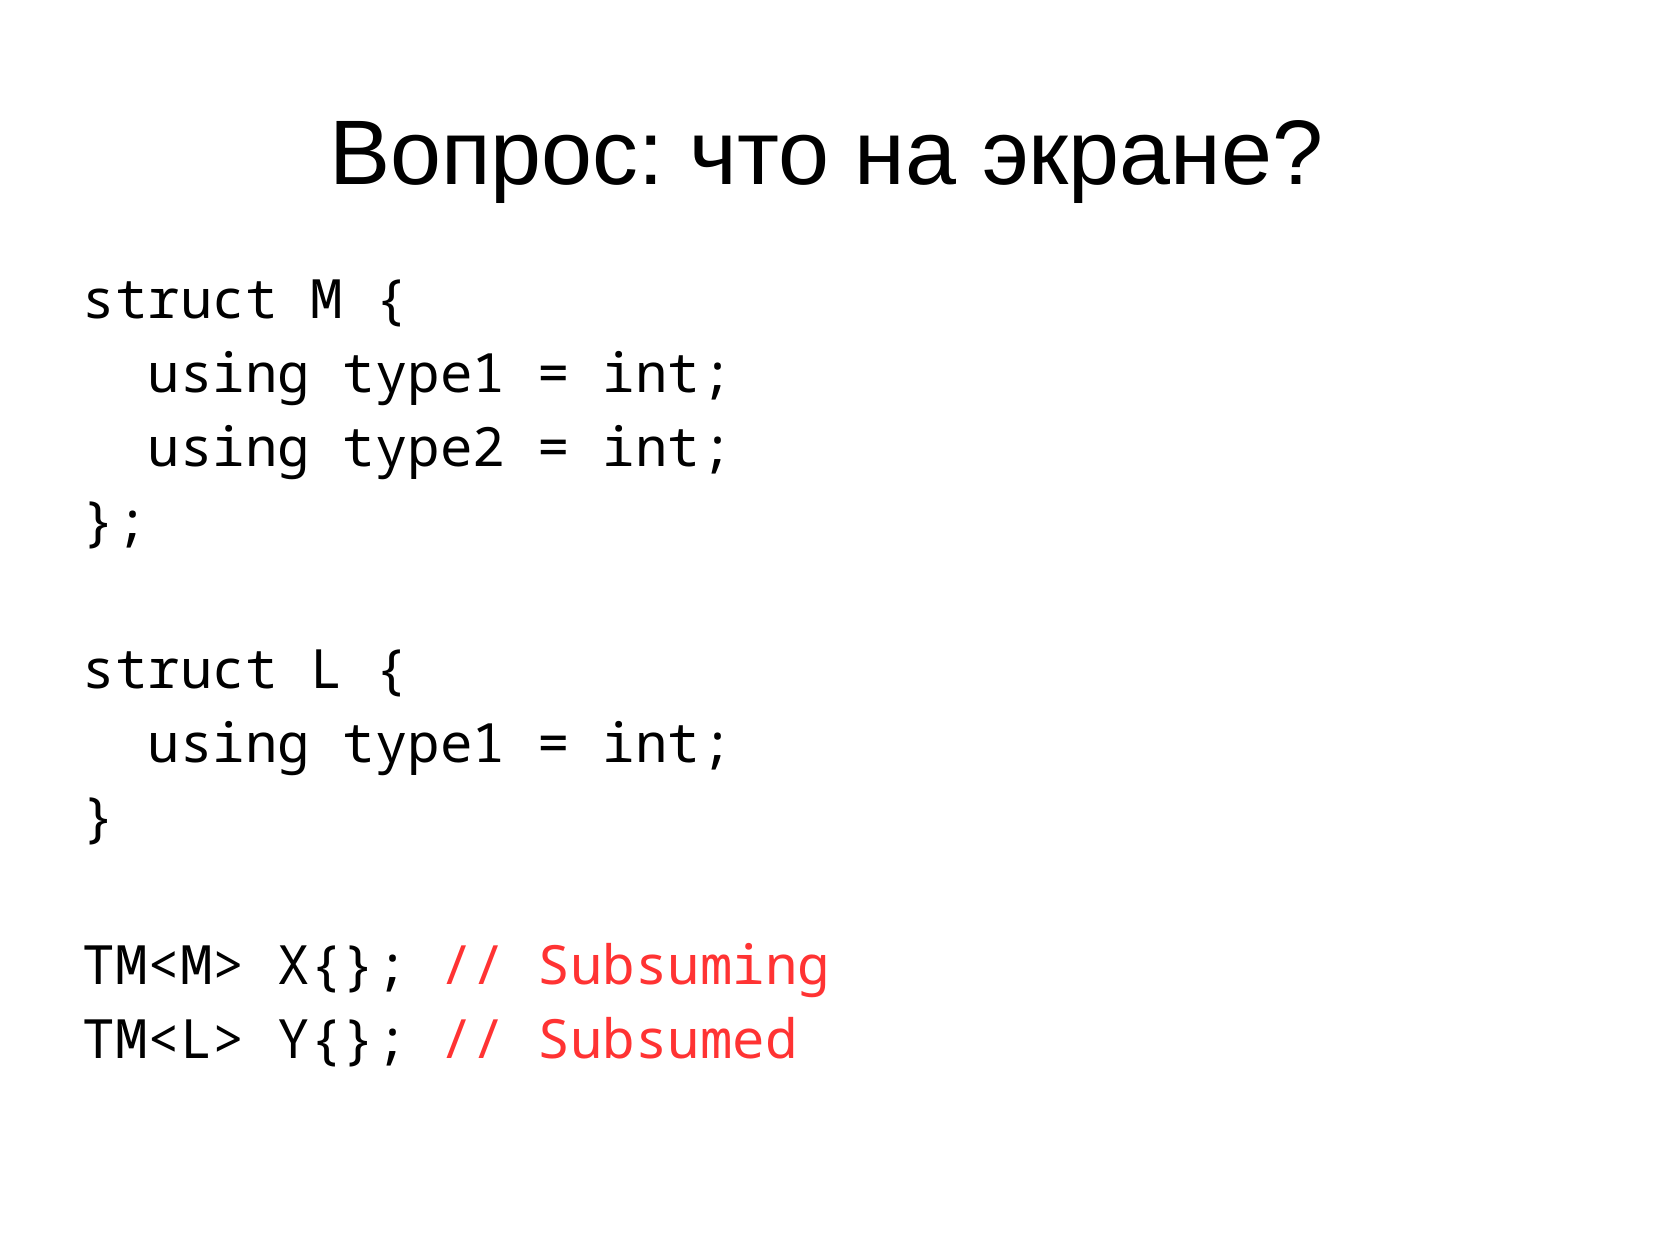

# Вопрос: что на экране?
struct M {
 using type1 = int;
 using type2 = int;
};
struct L {
 using type1 = int;
}
TM<M> X{}; // Subsuming
TM<L> Y{}; // Subsumed